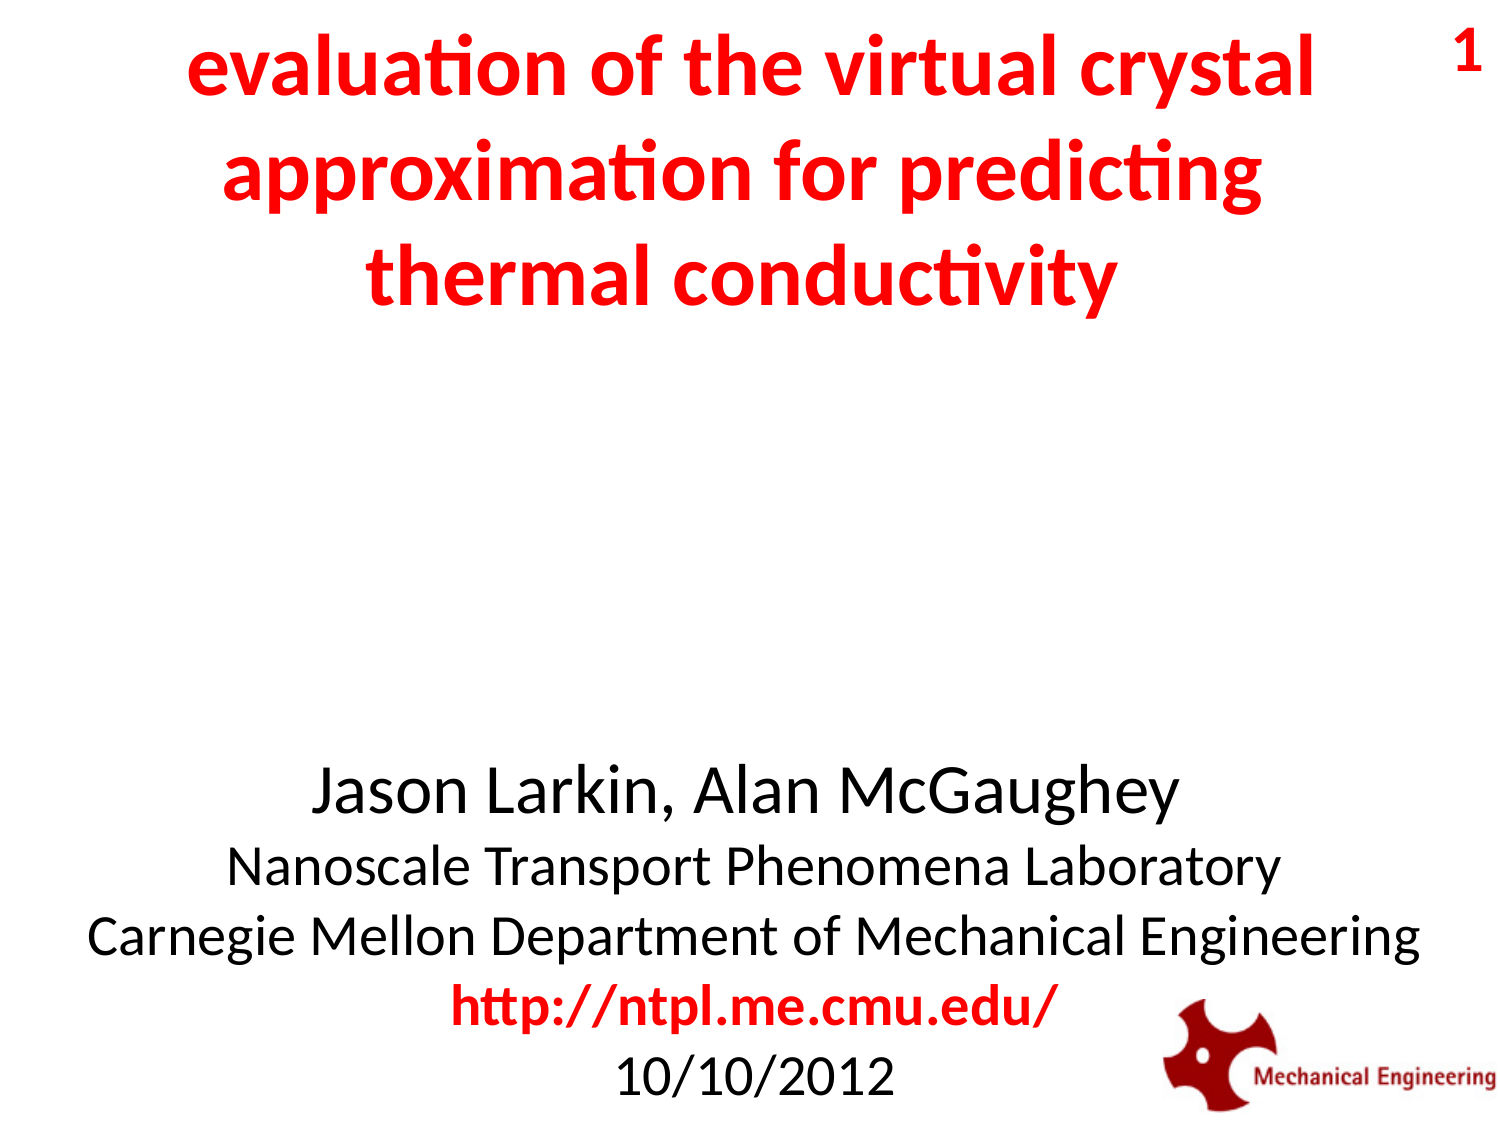

# evaluation of the virtual crystal approximation for predicting thermal conductivity
1
Jason Larkin, Alan McGaughey
Nanoscale Transport Phenomena Laboratory
Carnegie Mellon Department of Mechanical Engineering
http://ntpl.me.cmu.edu/
10/10/2012